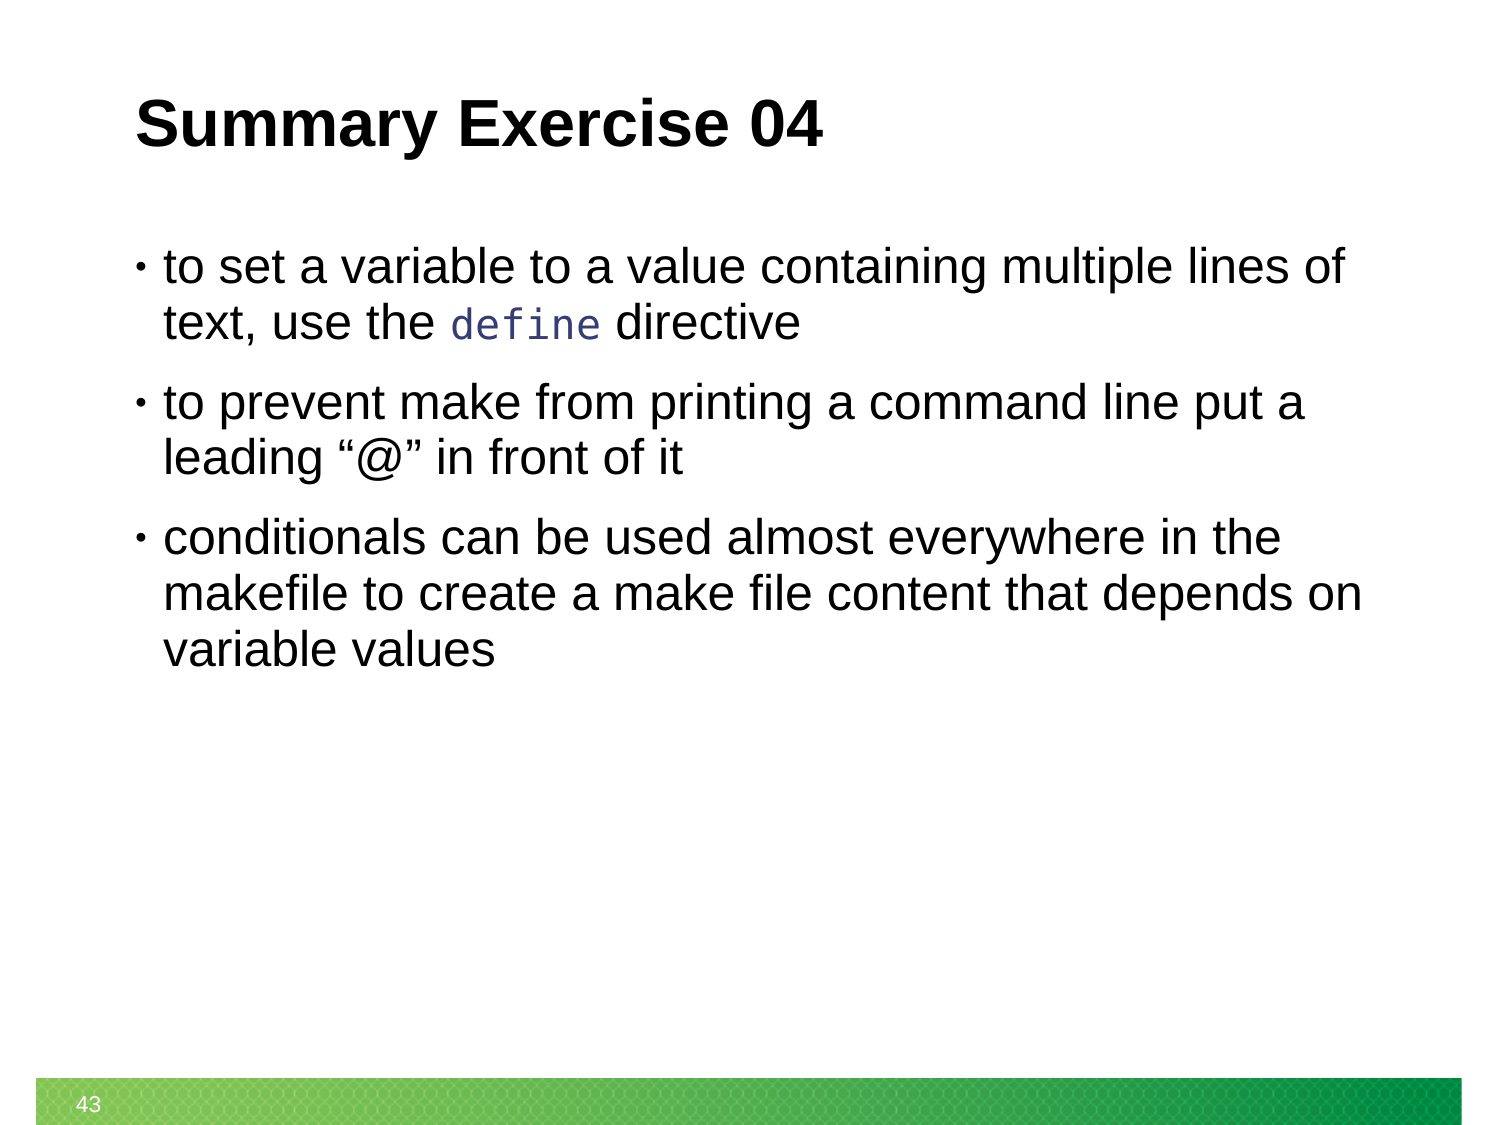

# Summary Exercise 04
to set a variable to a value containing multiple lines of text, use the define directive
to prevent make from printing a command line put a leading “@” in front of it
conditionals can be used almost everywhere in the makefile to create a make file content that depends on variable values